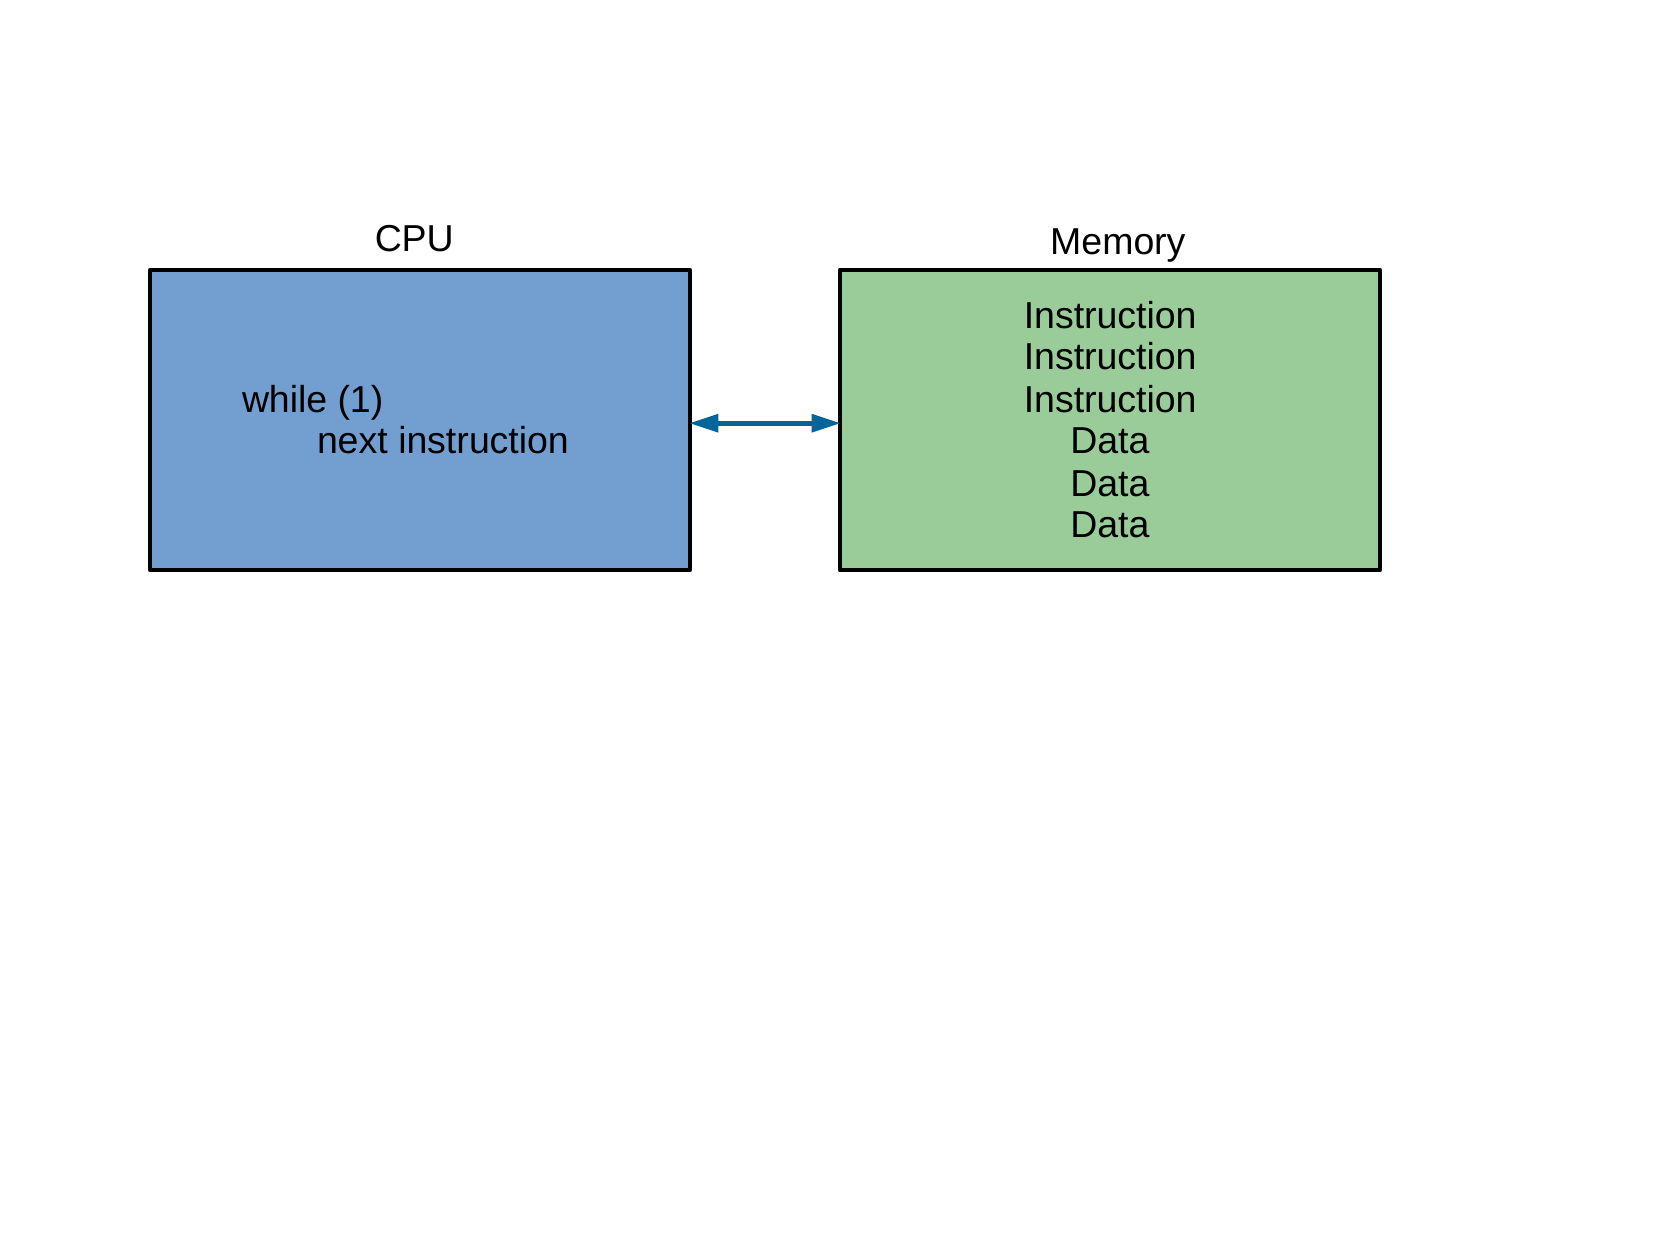

CPU
Memory
	while (1)
		next instruction
Instruction
Instruction
Instruction
Data
Data
Data